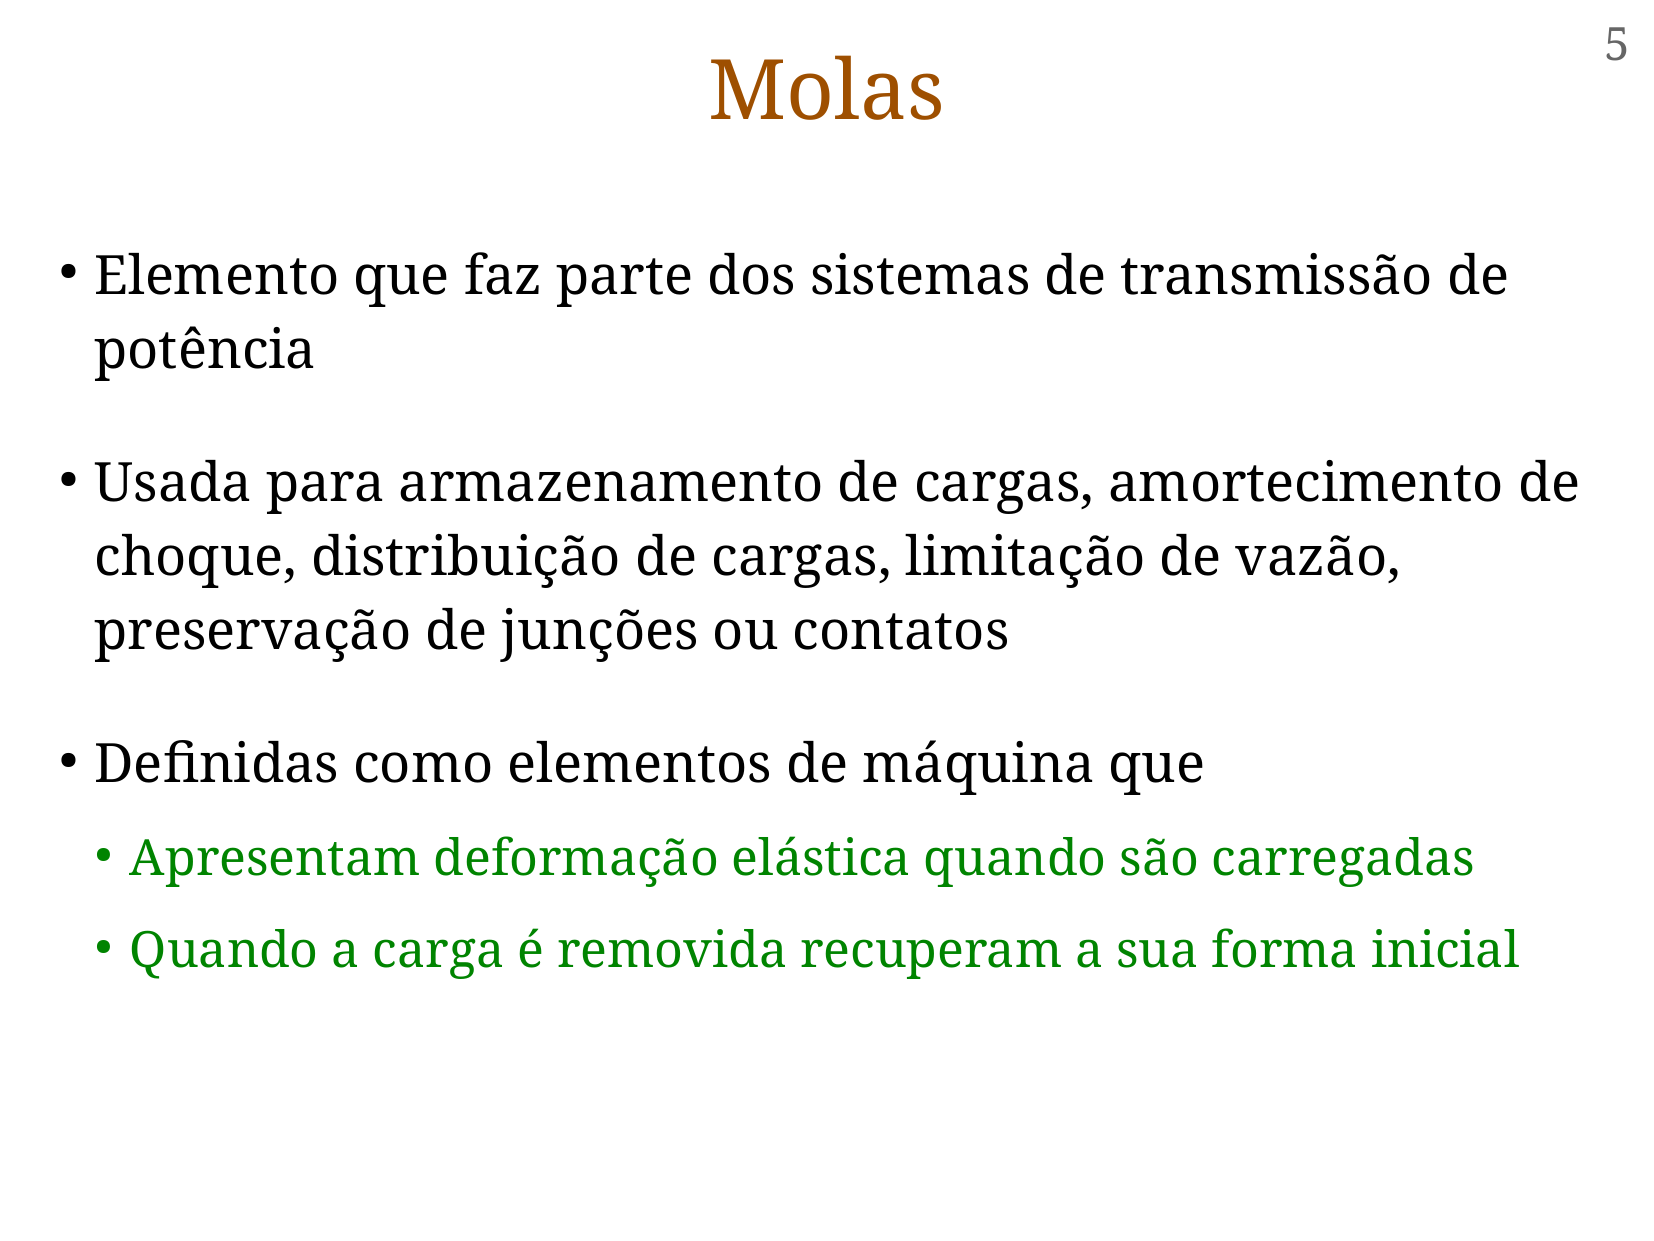

5
# Molas
Elemento que faz parte dos sistemas de transmissão de potência
Usada para armazenamento de cargas, amortecimento de choque, distribuição de cargas, limitação de vazão, preservação de junções ou contatos
Definidas como elementos de máquina que
Apresentam deformação elástica quando são carregadas
Quando a carga é removida recuperam a sua forma inicial